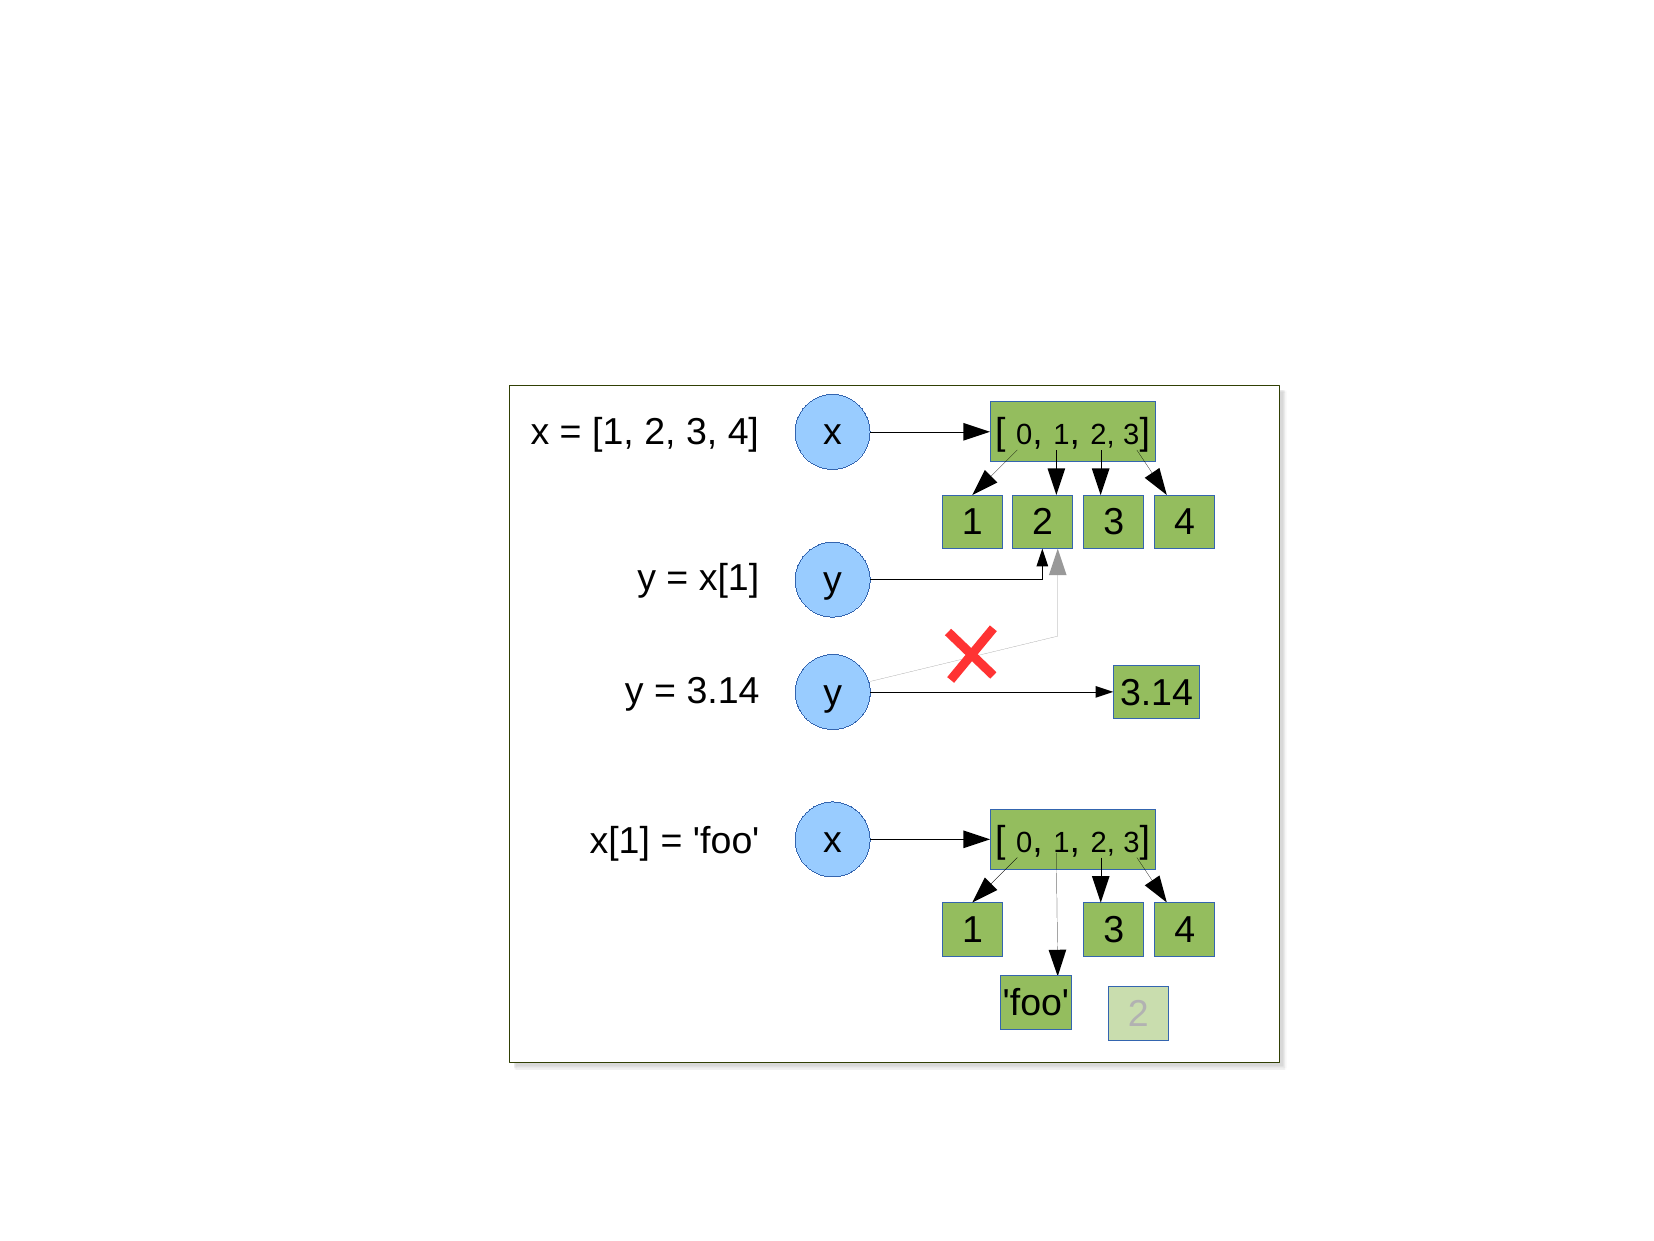

x
[ 0, 1, 2, 3]
x = [1, 2, 3, 4]
1
2
3
4
y
y = x[1]
y
y = 3.14
3.14
x
[ 0, 1, 2, 3]
x[1] = 'foo'
1
3
4
'foo'
2